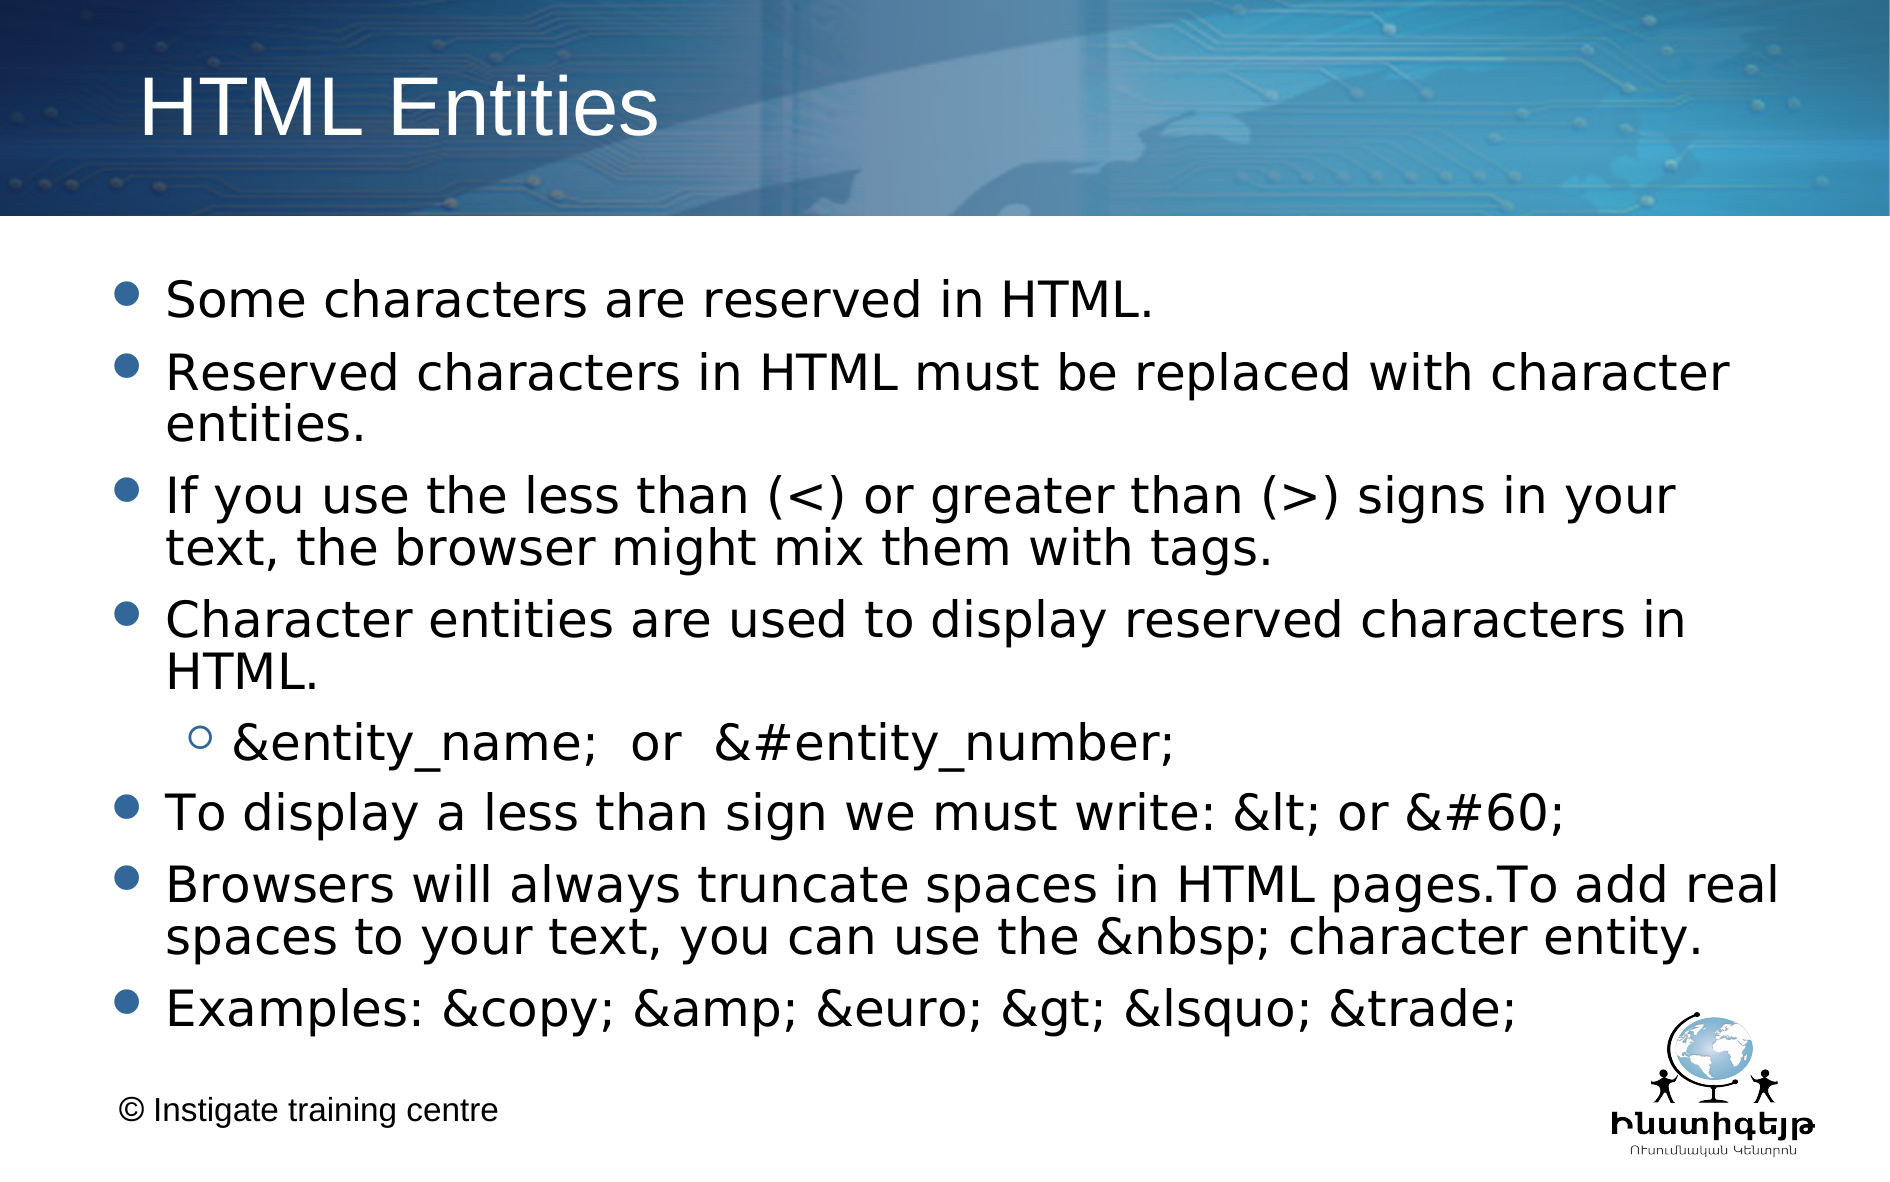

HTML Entities
# Some characters are reserved in HTML.
Reserved characters in HTML must be replaced with character entities.
If you use the less than (<) or greater than (>) signs in your text, the browser might mix them with tags.
Character entities are used to display reserved characters in HTML.
&entity_name; or &#entity_number;
To display a less than sign we must write: &lt; or &#60;
Browsers will always truncate spaces in HTML pages.To add real spaces to your text, you can use the &nbsp; character entity.
Examples: &copy; &amp; &euro; &gt; &lsquo; &trade;